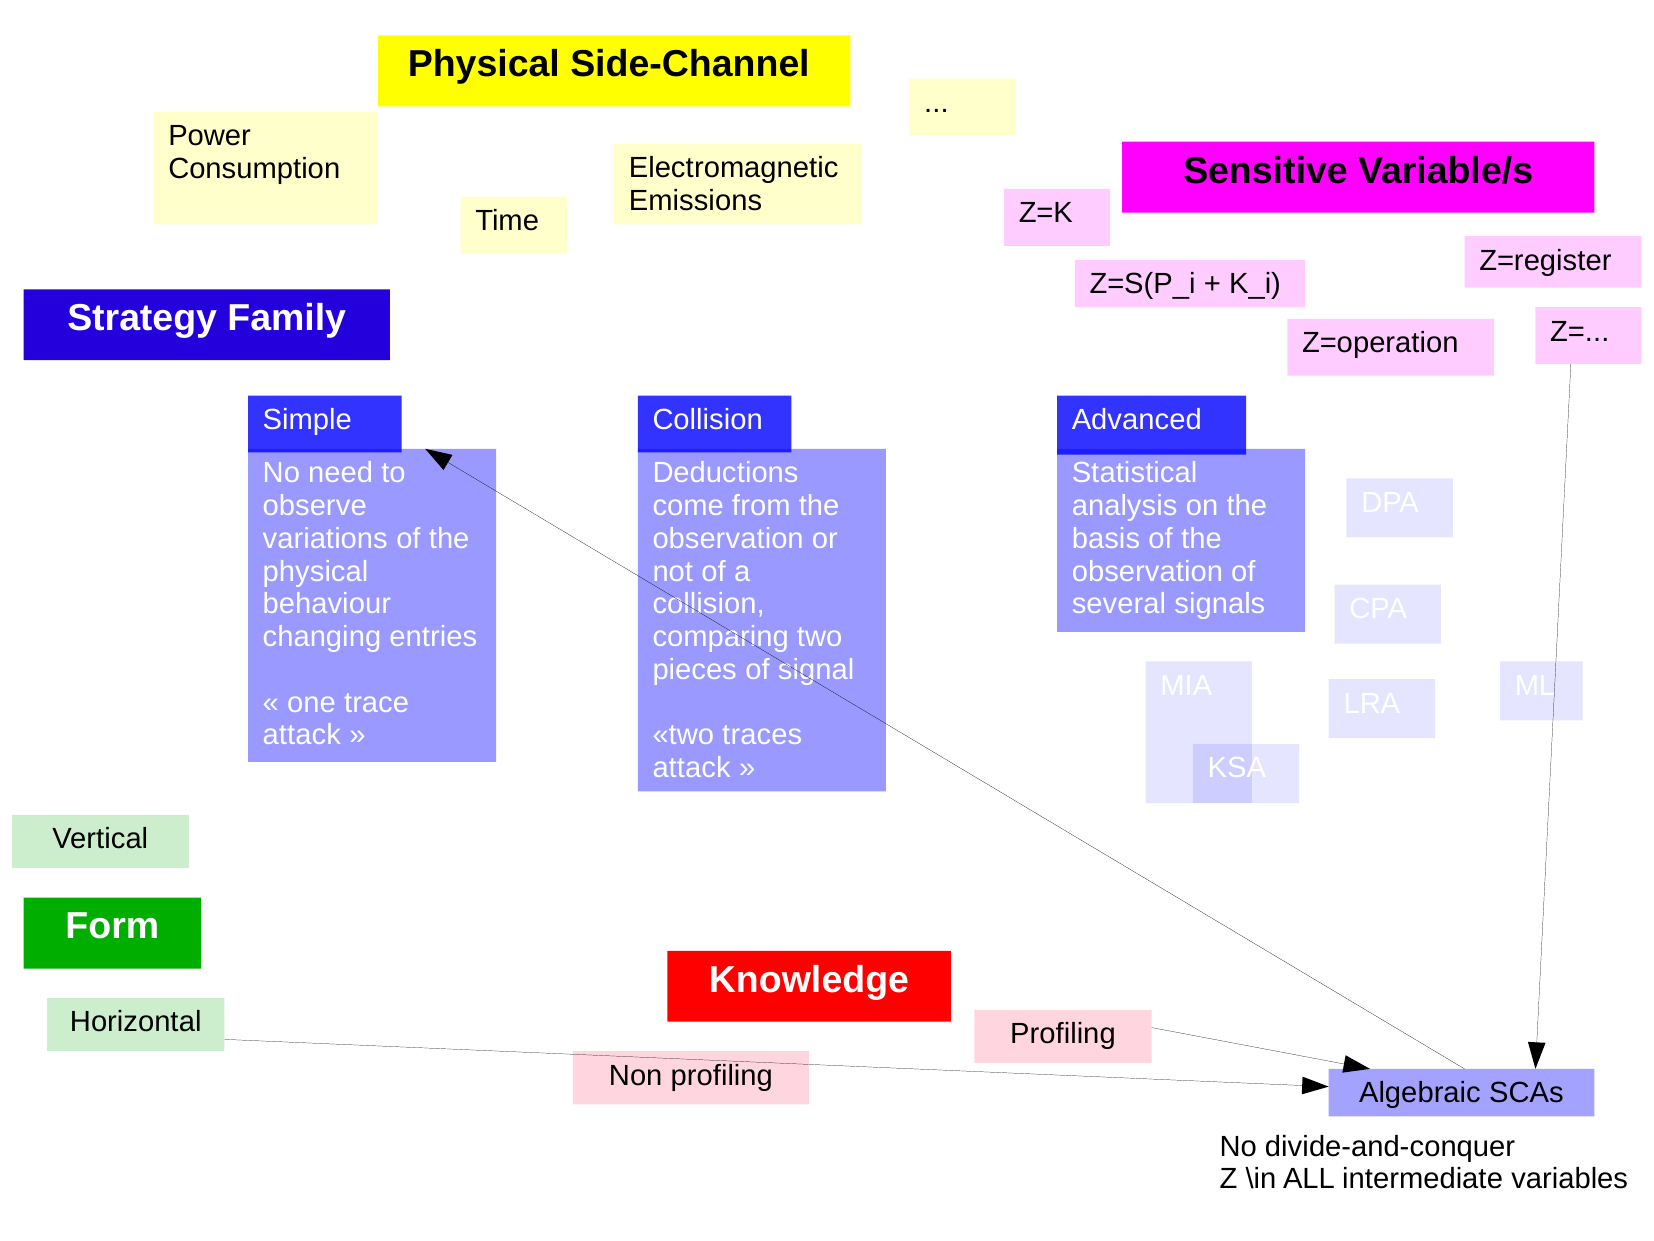

Physical Side-Channel
...
Power Consumption
Sensitive Variable/s
Electromagnetic Emissions
Z=K
Time
Z=register
Z=S(P_i + K_i)
Strategy Family
Z=...
Z=operation
Simple
Collision
Advanced
No need to observe variations of the physical behaviour changing entries
« one trace attack »
Deductions come from the observation or not of a collision, comparing two pieces of signal
«two traces attack »
Statistical analysis on the basis of the observation of several signals
DPA
CPA
MIA
ML
LRA
KSA
Vertical
Form
Knowledge
Horizontal
Profiling
Non profiling
Algebraic SCAs
No divide-and-conquer
Z \in ALL intermediate variables